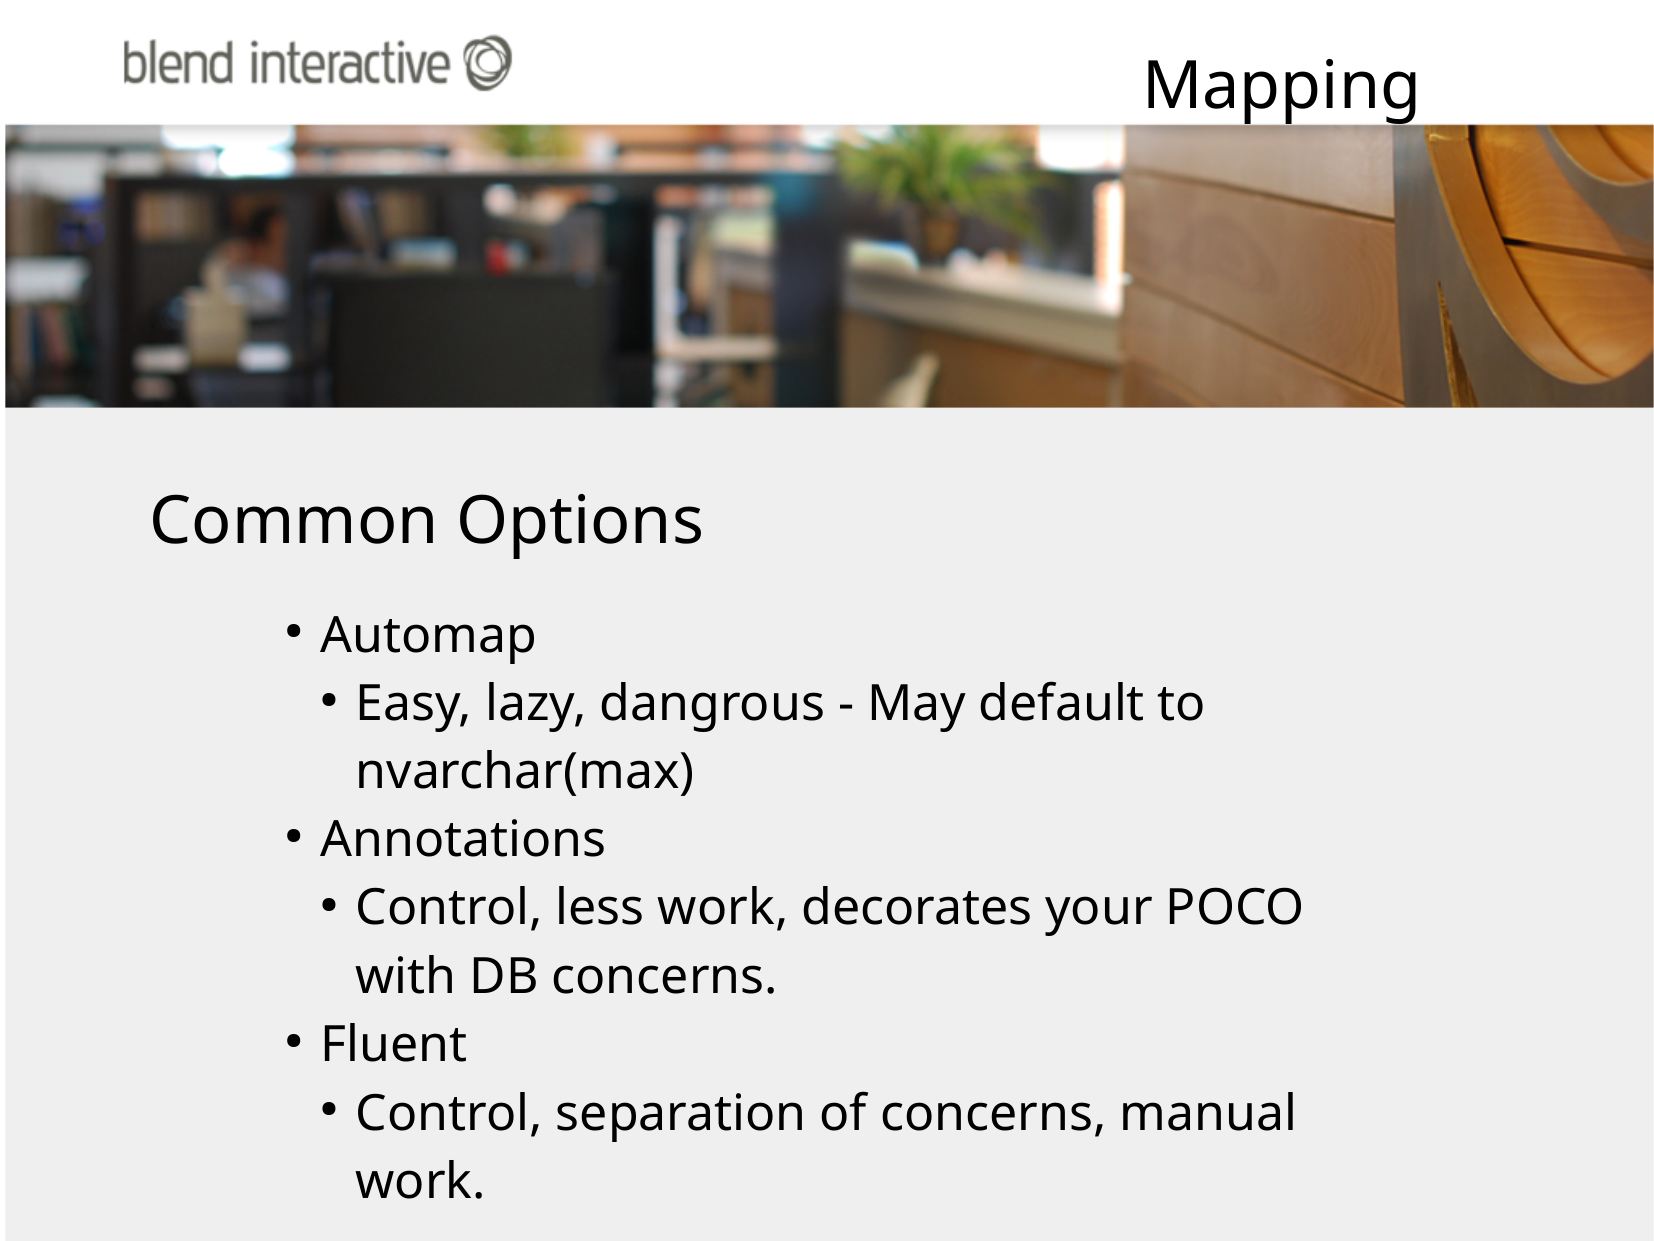

Mapping
Common Options
Automap
Easy, lazy, dangrous - May default to nvarchar(max)
Annotations
Control, less work, decorates your POCO with DB concerns.
Fluent
Control, separation of concerns, manual work.